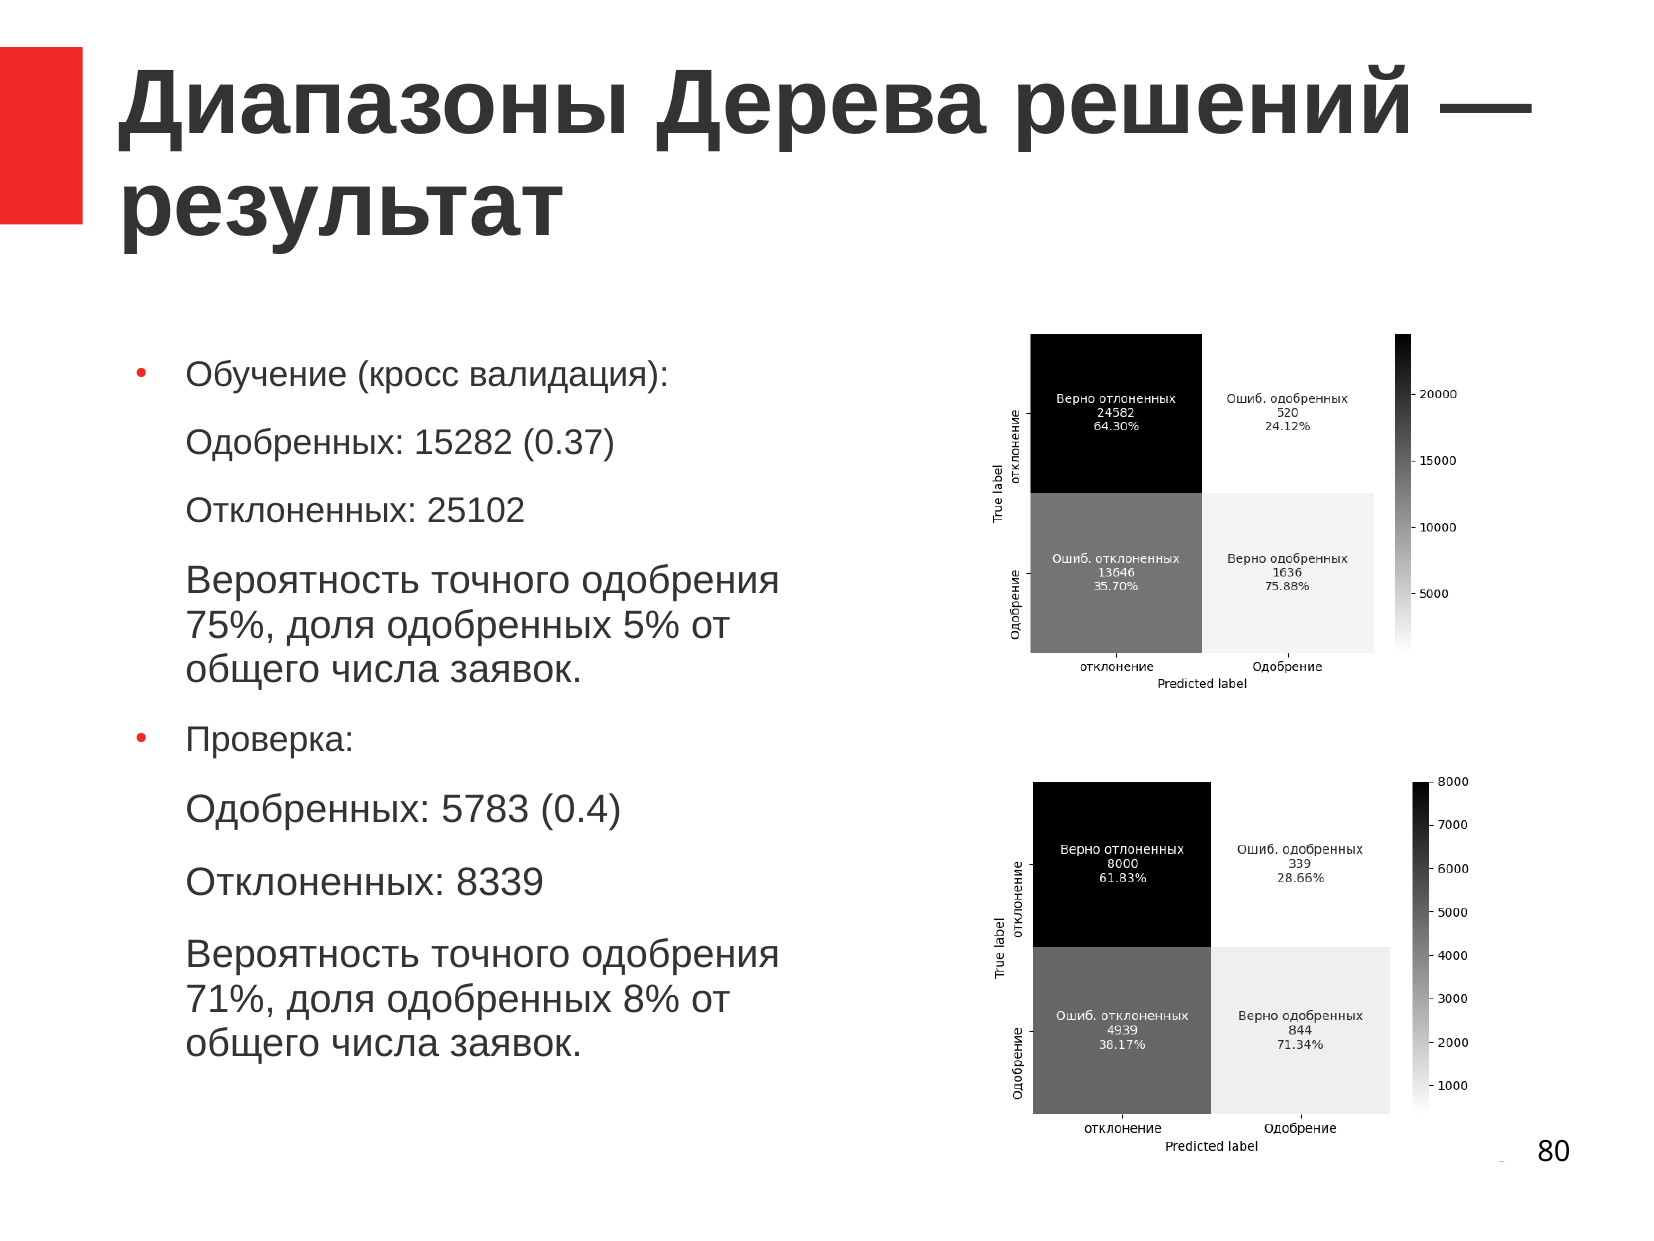

# Диапазоны Дерева решений — результат
Обучение (кросс валидация):
Одобренных: 15282 (0.37)
Отклоненных: 25102
Вероятность точного одобрения 75%, доля одобренных 5% от общего числа заявок.
Проверка:
Одобренных: 5783 (0.4)
Отклоненных: 8339
Вероятность точного одобрения 71%, доля одобренных 8% от общего числа заявок.
23